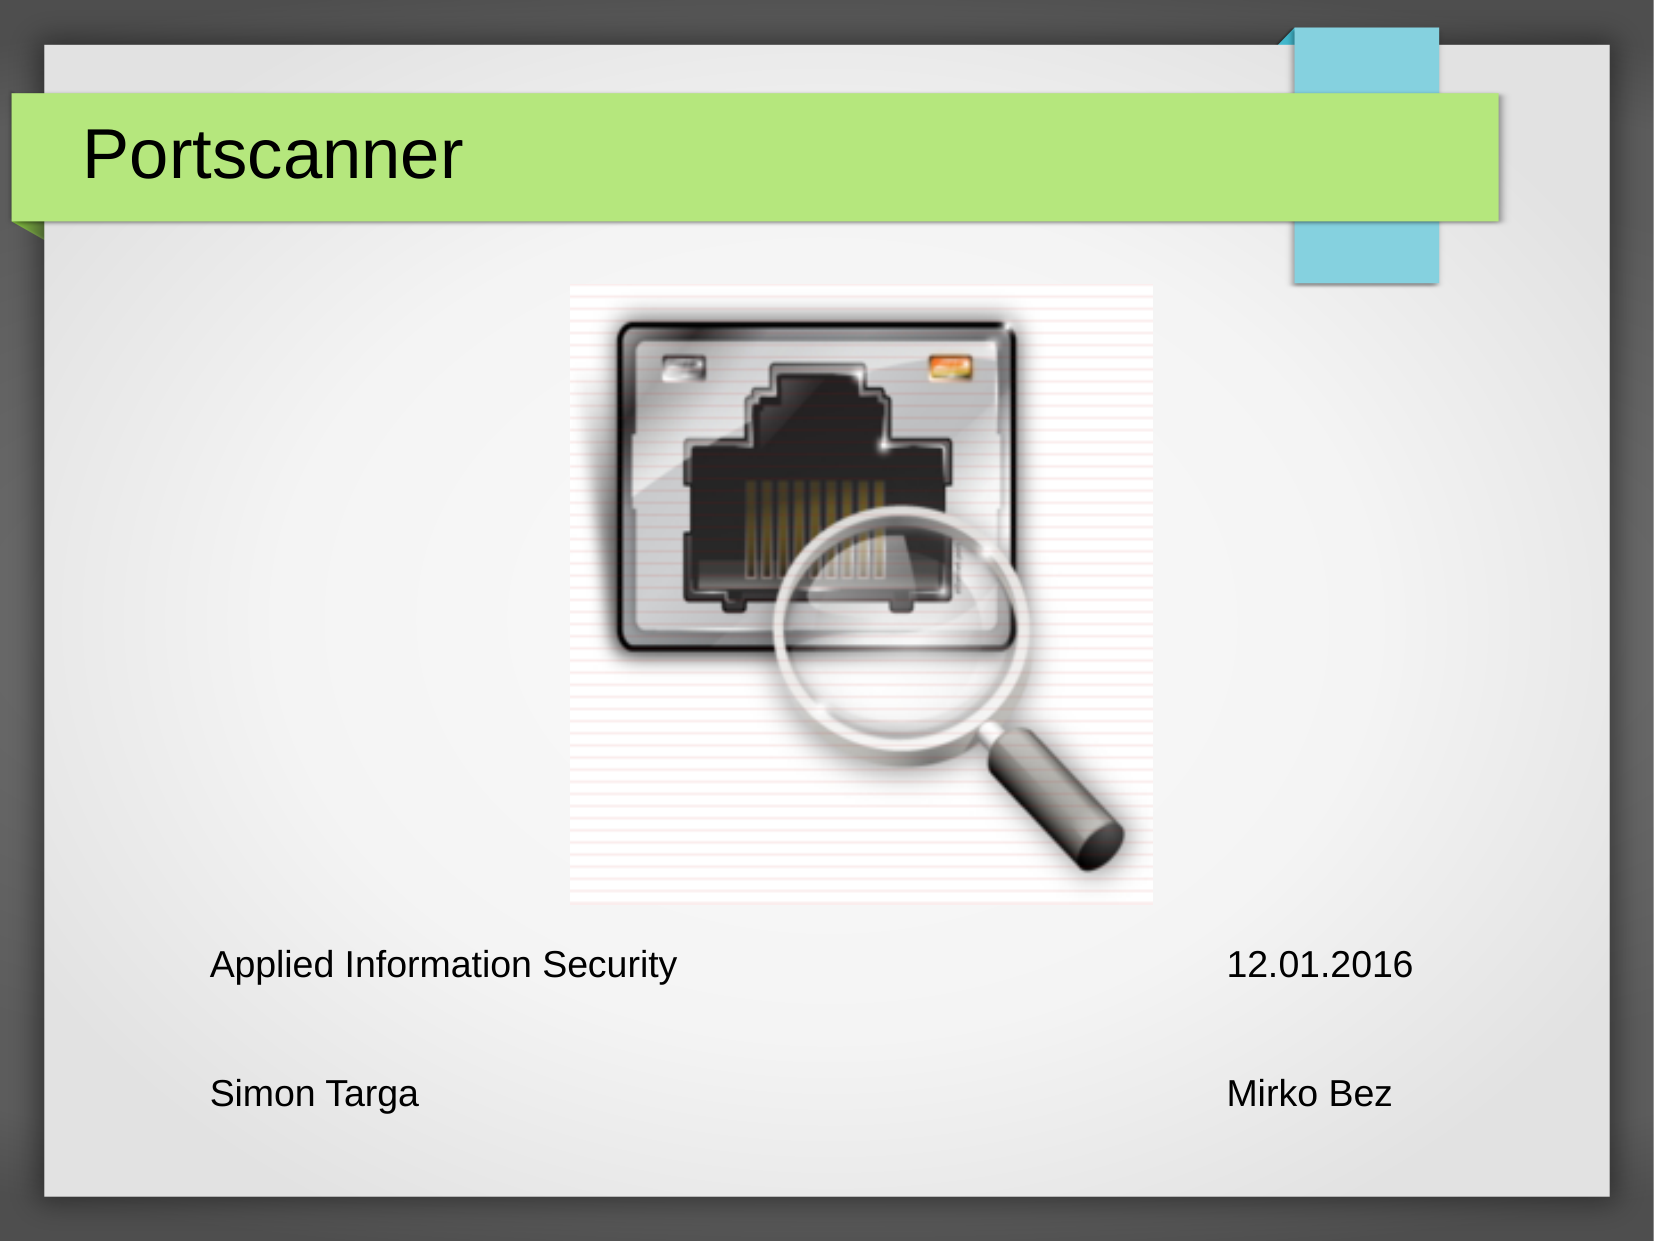

# Portscanner
Applied Information Security							 12.01.2016
Simon Targa											 Mirko Bez